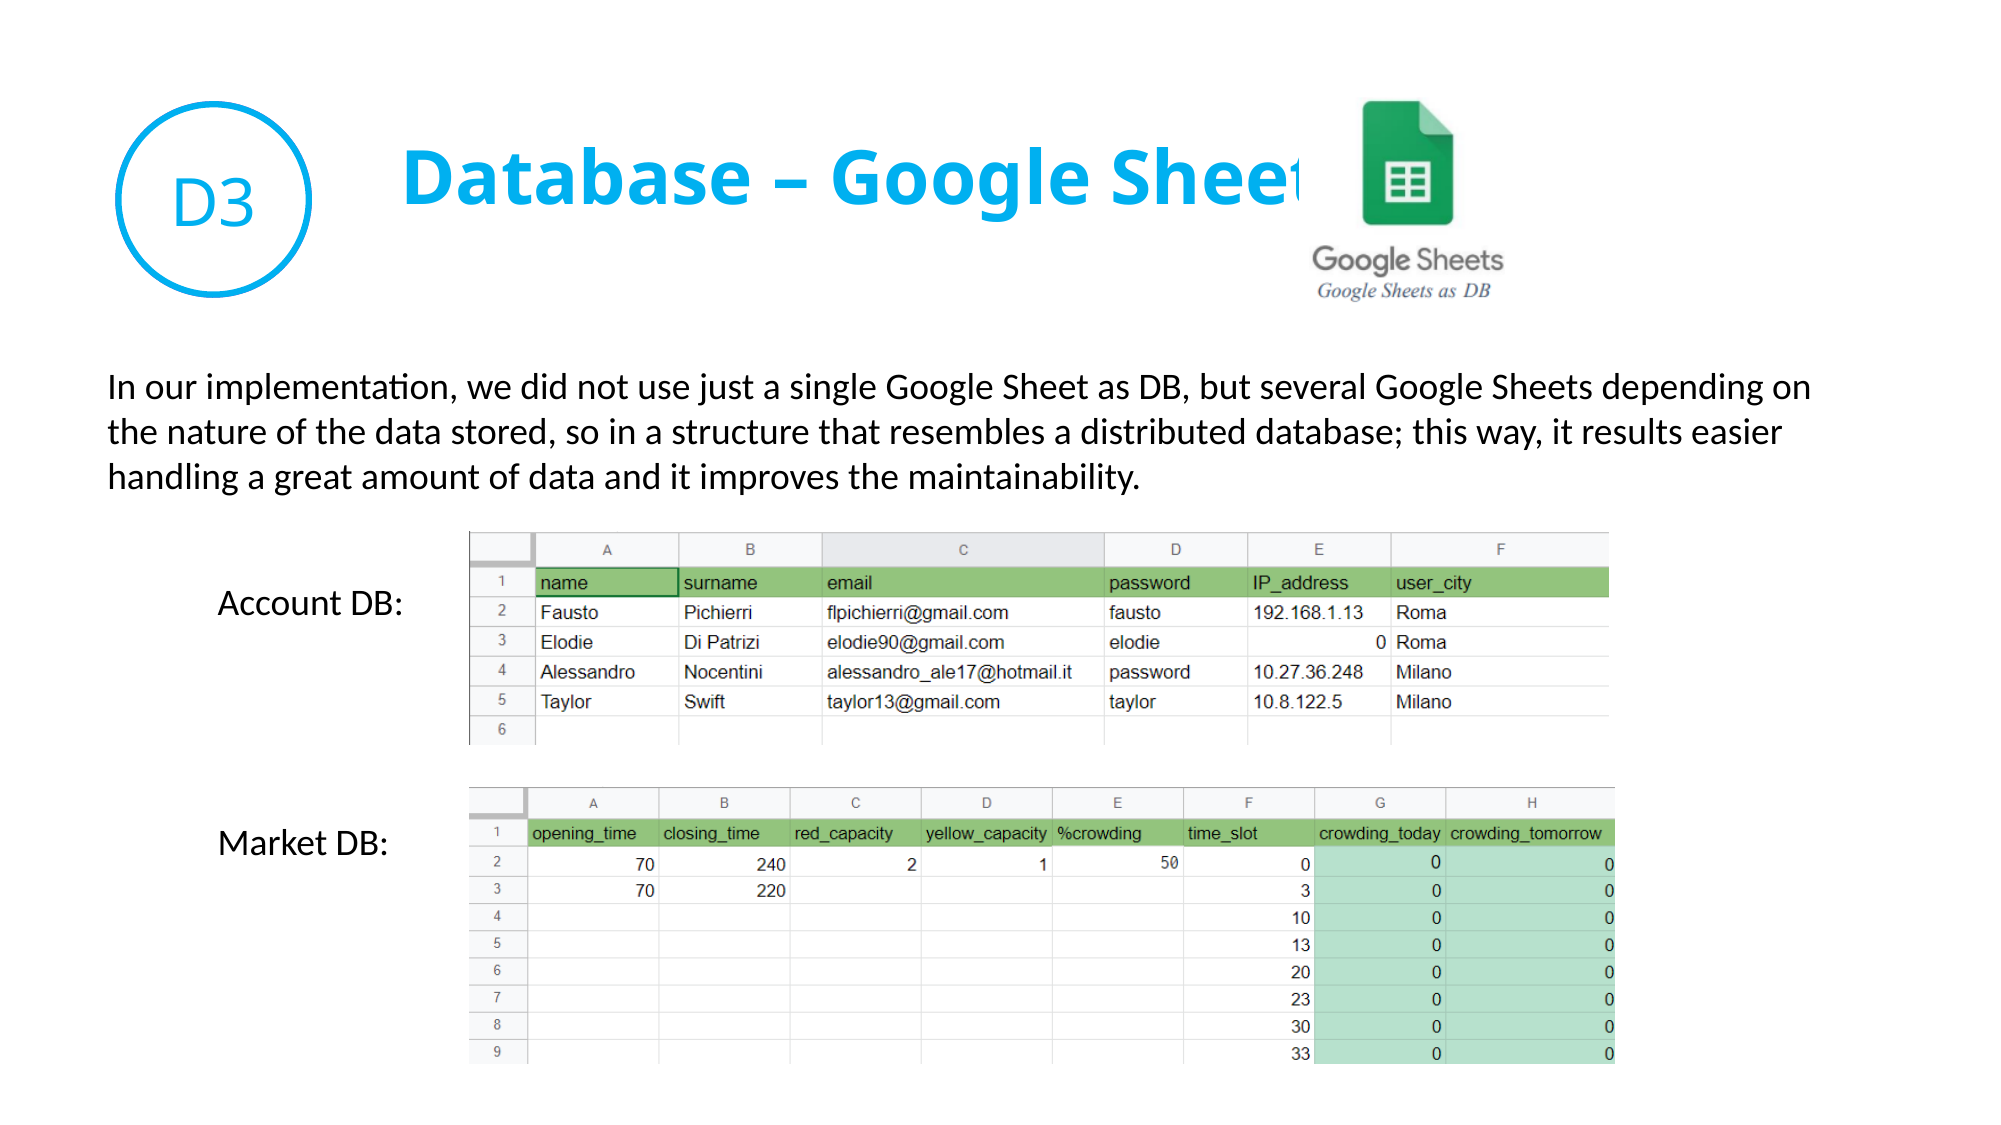

D1
D3
# Database – Google Sheets
In our implementation, we did not use just a single Google Sheet as DB, but several Google Sheets depending on the nature of the data stored, so in a structure that resembles a distributed database; this way, it results easier handling a great amount of data and it improves the maintainability.
Account DB:
Market DB: